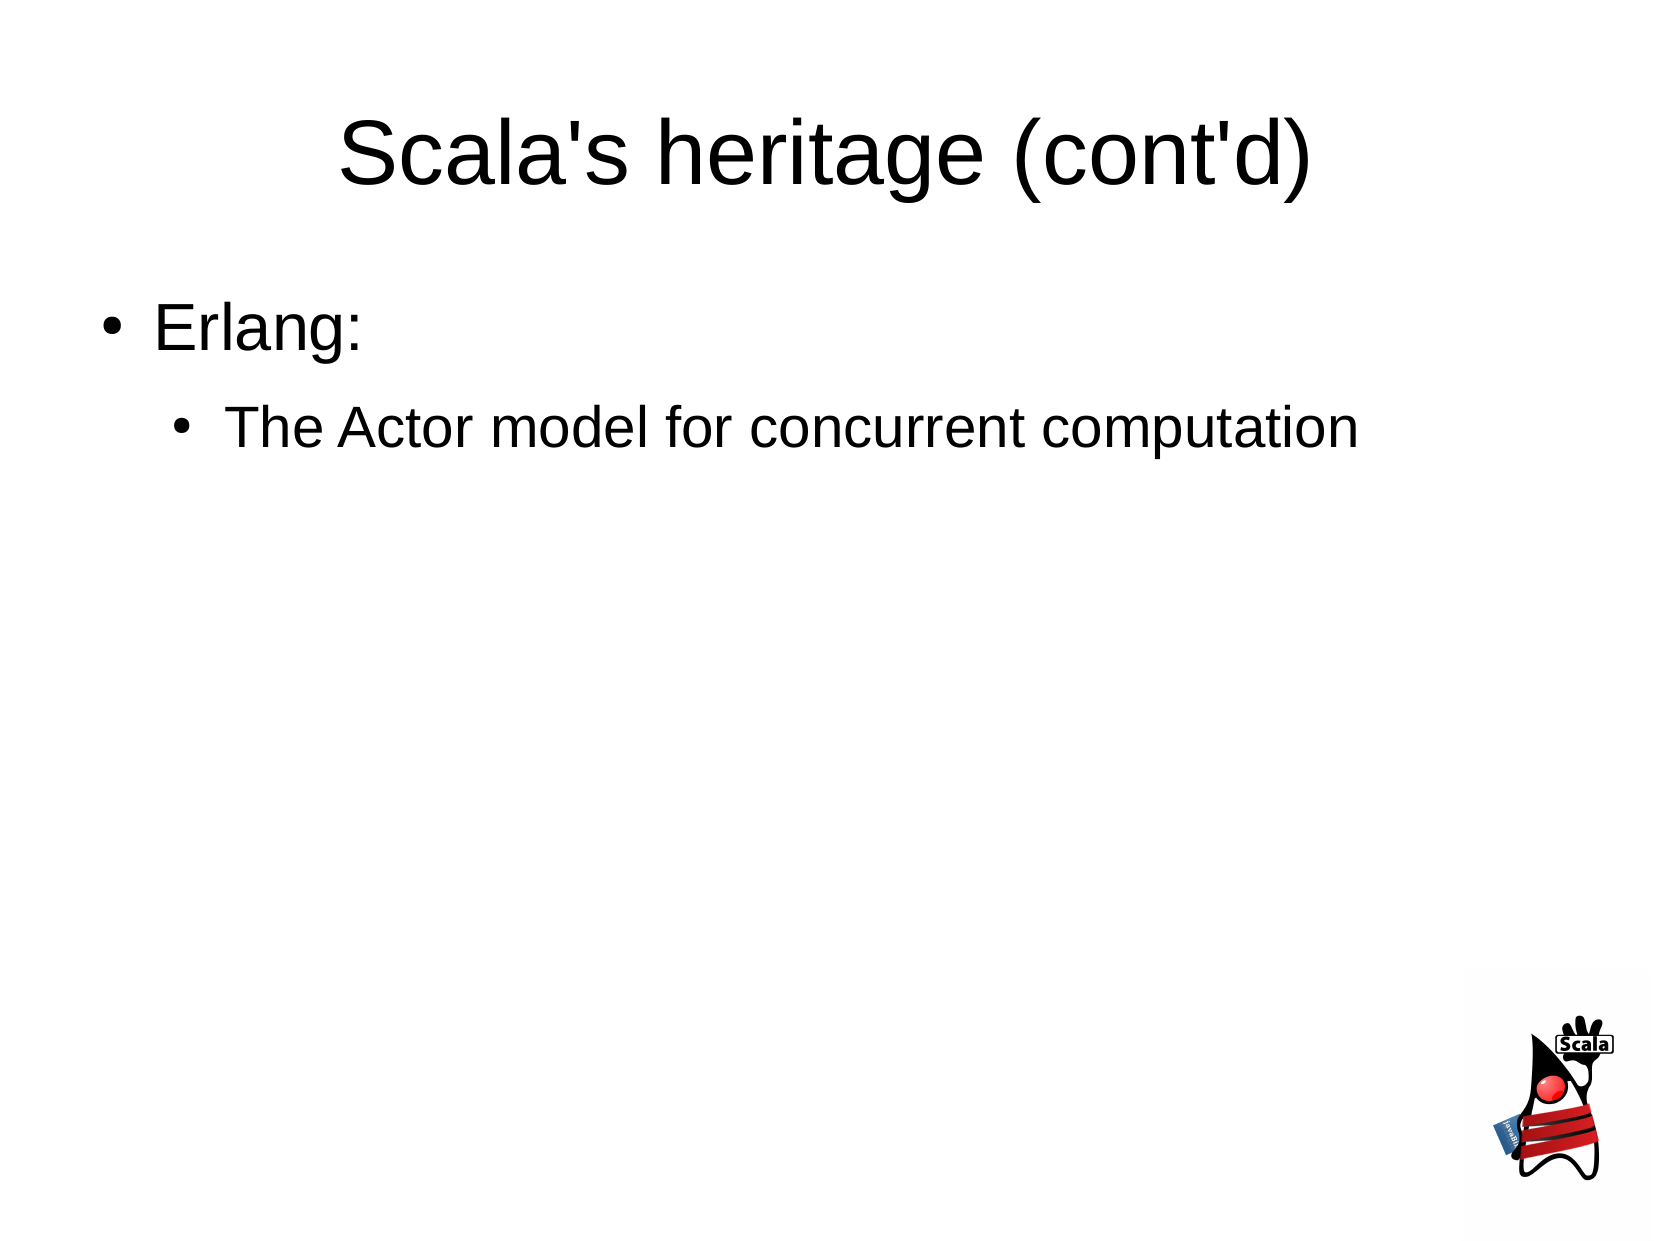

# Scala's heritage (cont'd)
Erlang:
The Actor model for concurrent computation